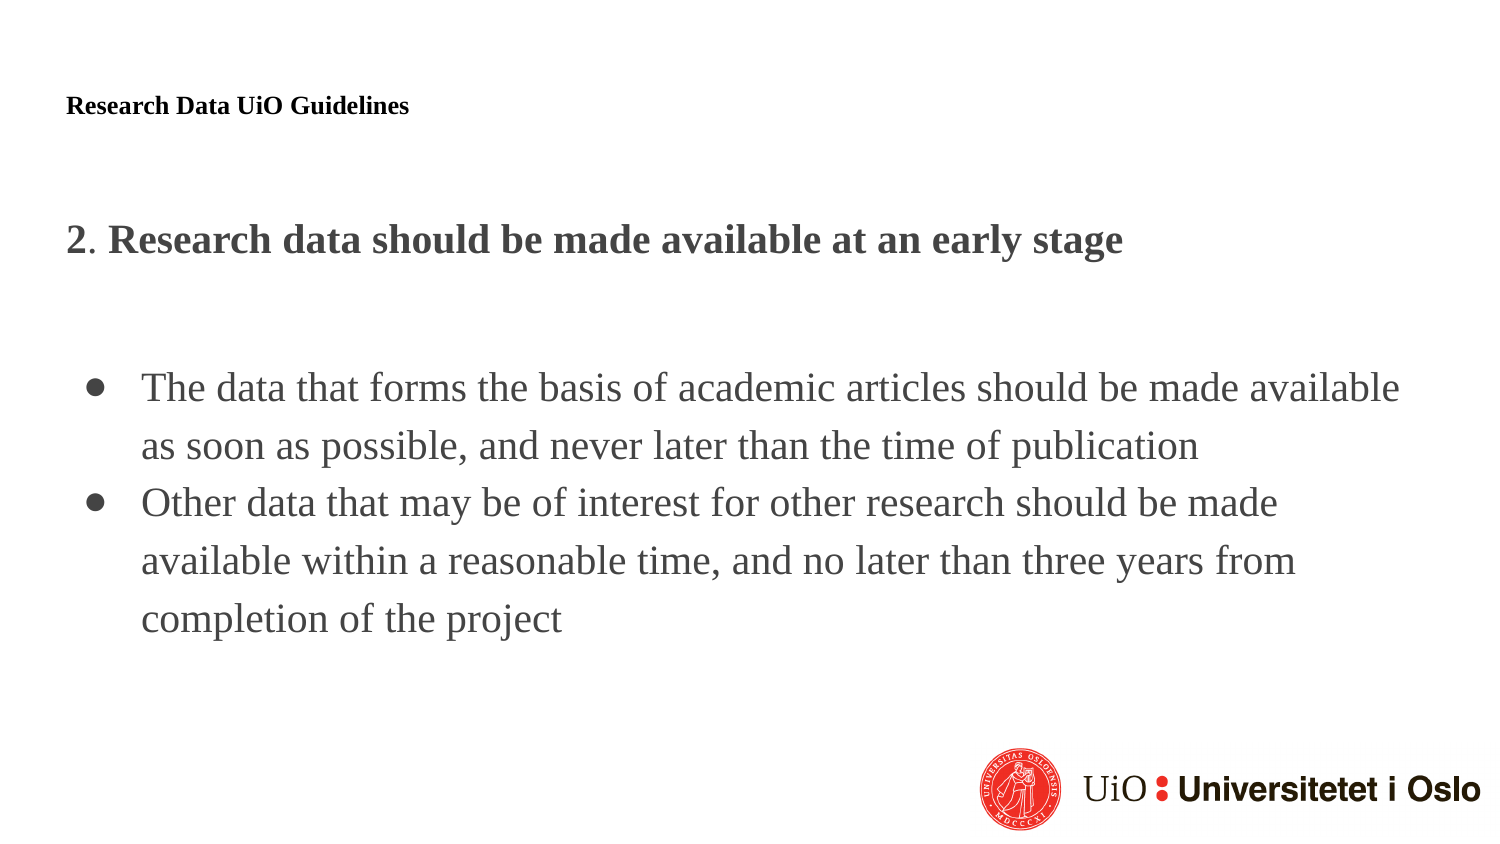

# Research Data UiO Guidelines
2. Research data should be made available at an early stage
The data that forms the basis of academic articles should be made available as soon as possible, and never later than the time of publication
Other data that may be of interest for other research should be made available within a reasonable time, and no later than three years from completion of the project